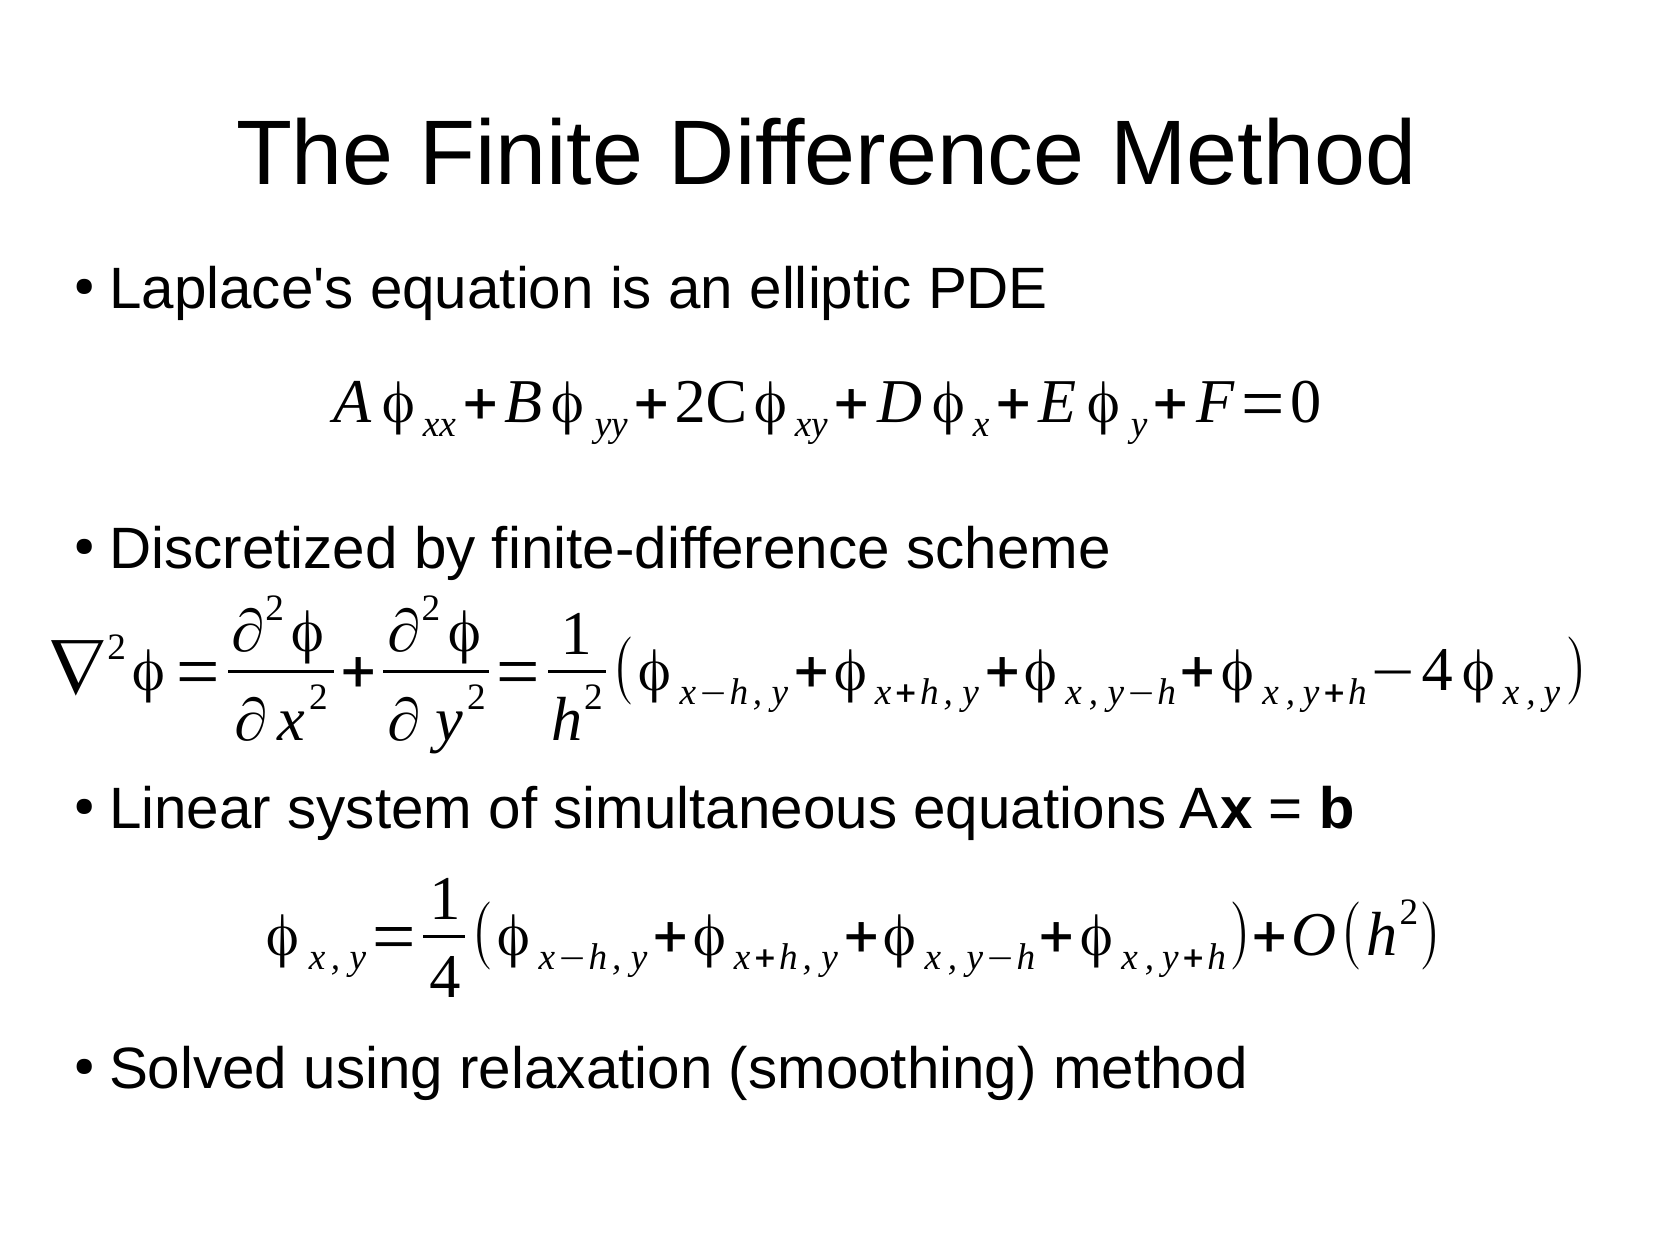

# The Finite Difference Method
Laplace's equation is an elliptic PDE
Discretized by finite-difference scheme
Linear system of simultaneous equations Ax = b
Solved using relaxation (smoothing) method